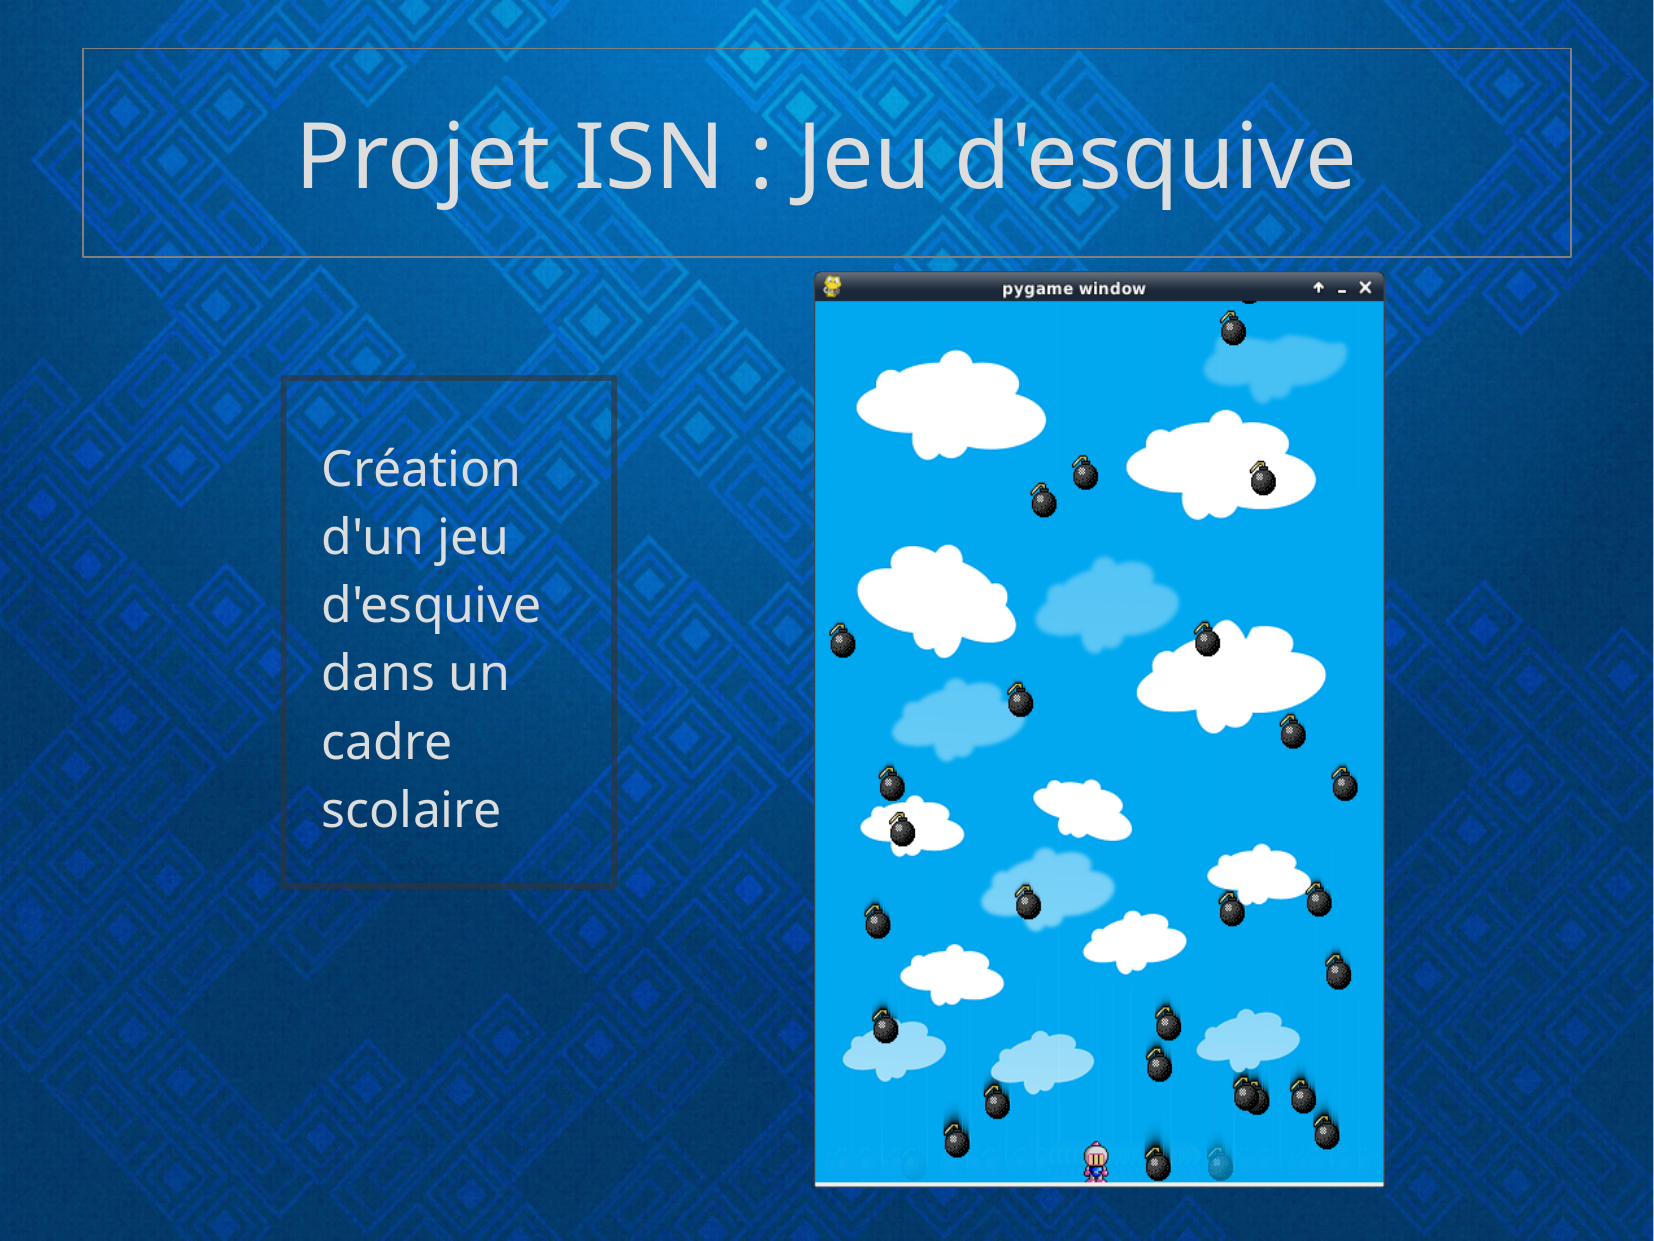

# Projet ISN : Jeu d'esquive
Création d'un jeu d'esquive dans un cadre scolaire